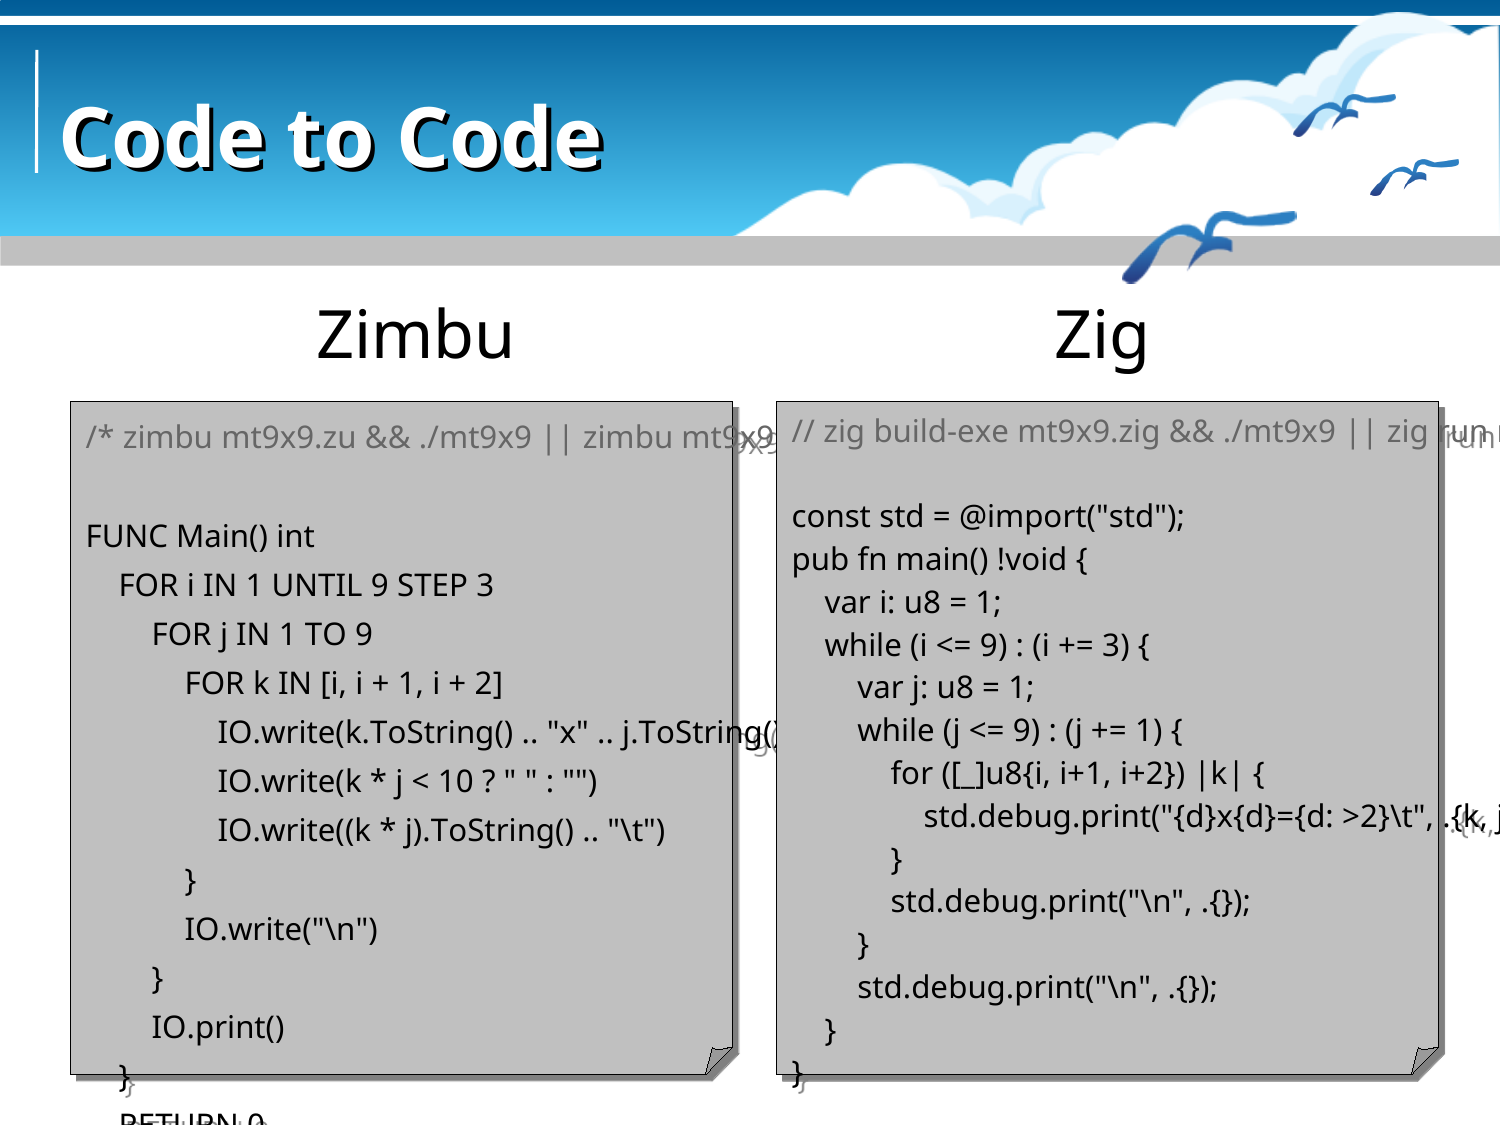

# Code to Code
Zig
Zimbu
/* zimbu mt9x9.zu && ./mt9x9 || zimbu mt9x9.zu -x */
FUNC Main() int
 FOR i IN 1 UNTIL 9 STEP 3
 FOR j IN 1 TO 9
 FOR k IN [i, i + 1, i + 2]
 IO.write(k.ToString() .. "x" .. j.ToString() .. "=")
 IO.write(k * j < 10 ? " " : "")
 IO.write((k * j).ToString() .. "\t")
 }
 IO.write("\n")
 }
 IO.print()
 }
 RETURN 0
// zig build-exe mt9x9.zig && ./mt9x9 || zig run mt9x9.zig
const std = @import("std");
pub fn main() !void {
 var i: u8 = 1;
 while (i <= 9) : (i += 3) {
 var j: u8 = 1;
 while (j <= 9) : (j += 1) {
 for ([_]u8{i, i+1, i+2}) |k| {
 std.debug.print("{d}x{d}={d: >2}\t", .{k, j, k*j});
 }
 std.debug.print("\n", .{});
 }
 std.debug.print("\n", .{});
 }
}